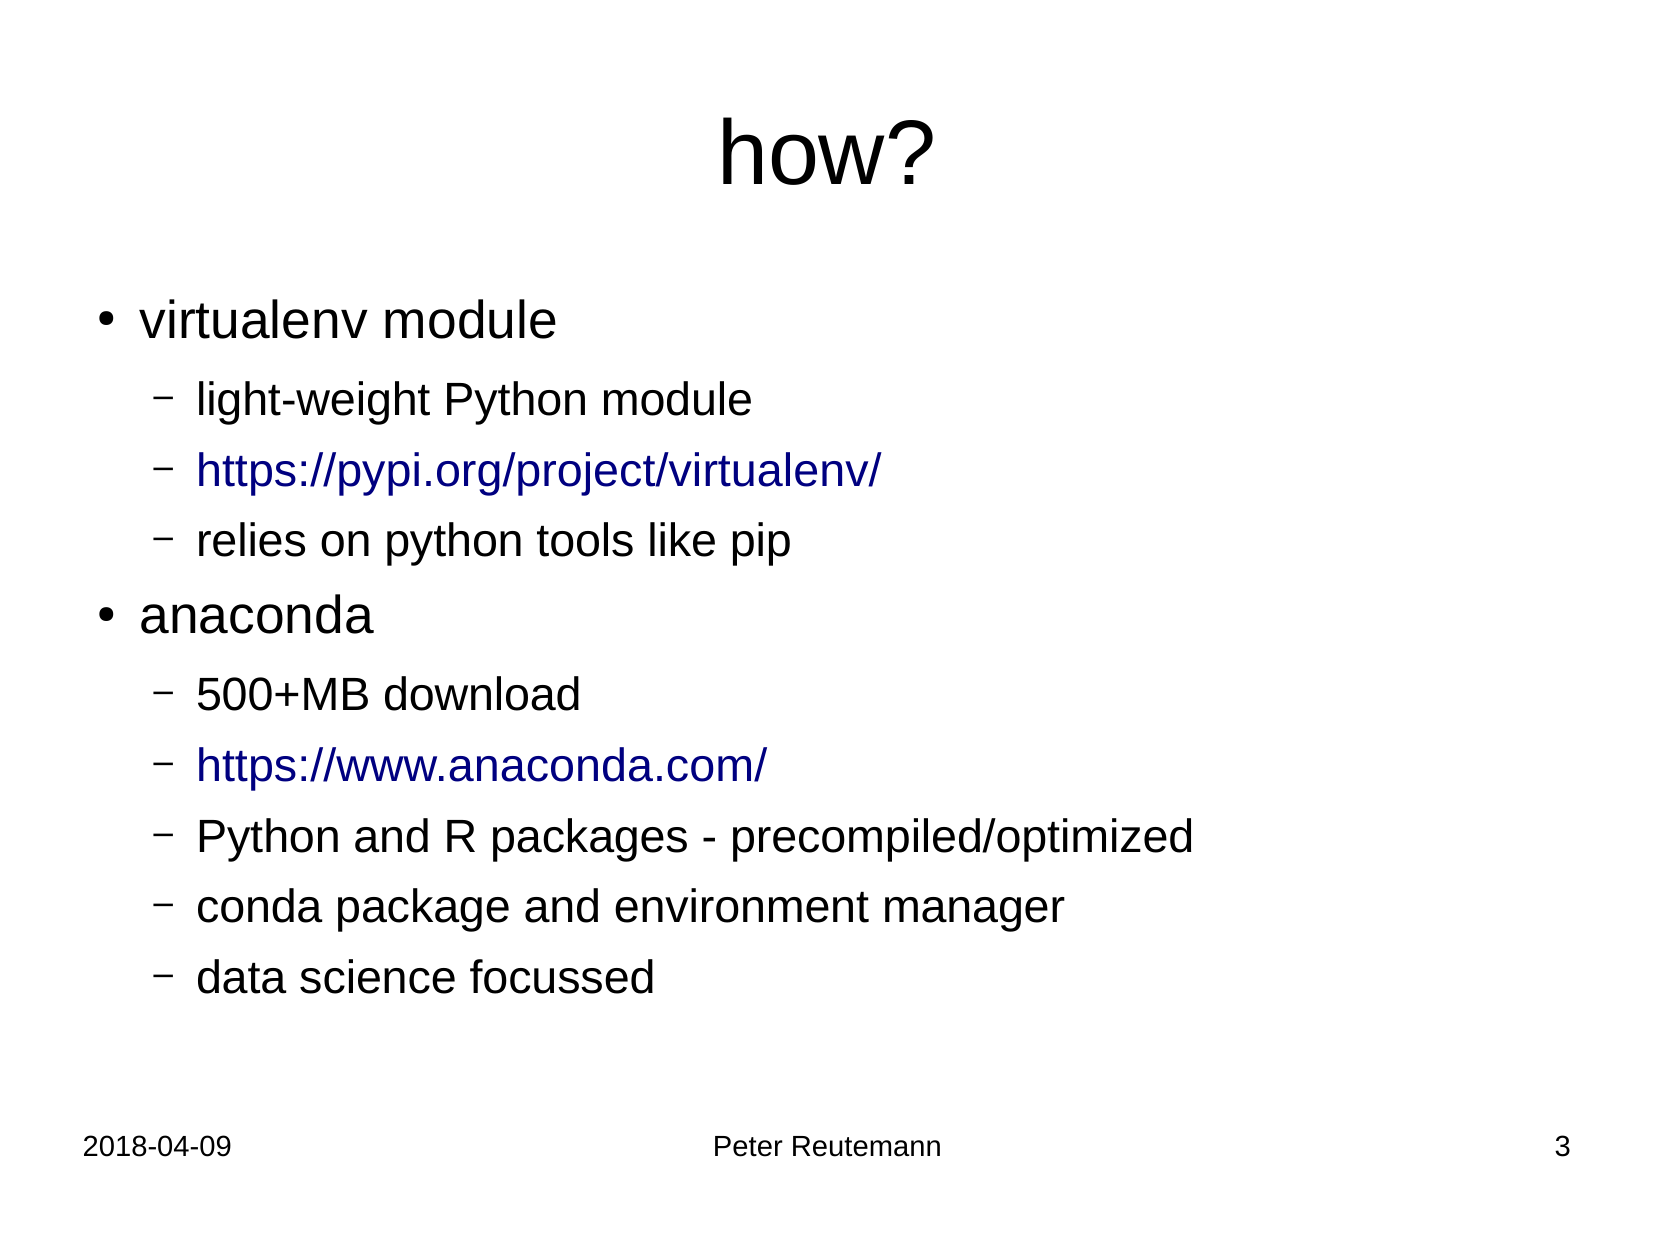

# how?
virtualenv module
light-weight Python module
https://pypi.org/project/virtualenv/
relies on python tools like pip
anaconda
500+MB download
https://www.anaconda.com/
Python and R packages - precompiled/optimized
conda package and environment manager
data science focussed
2018-04-09
Peter Reutemann
3